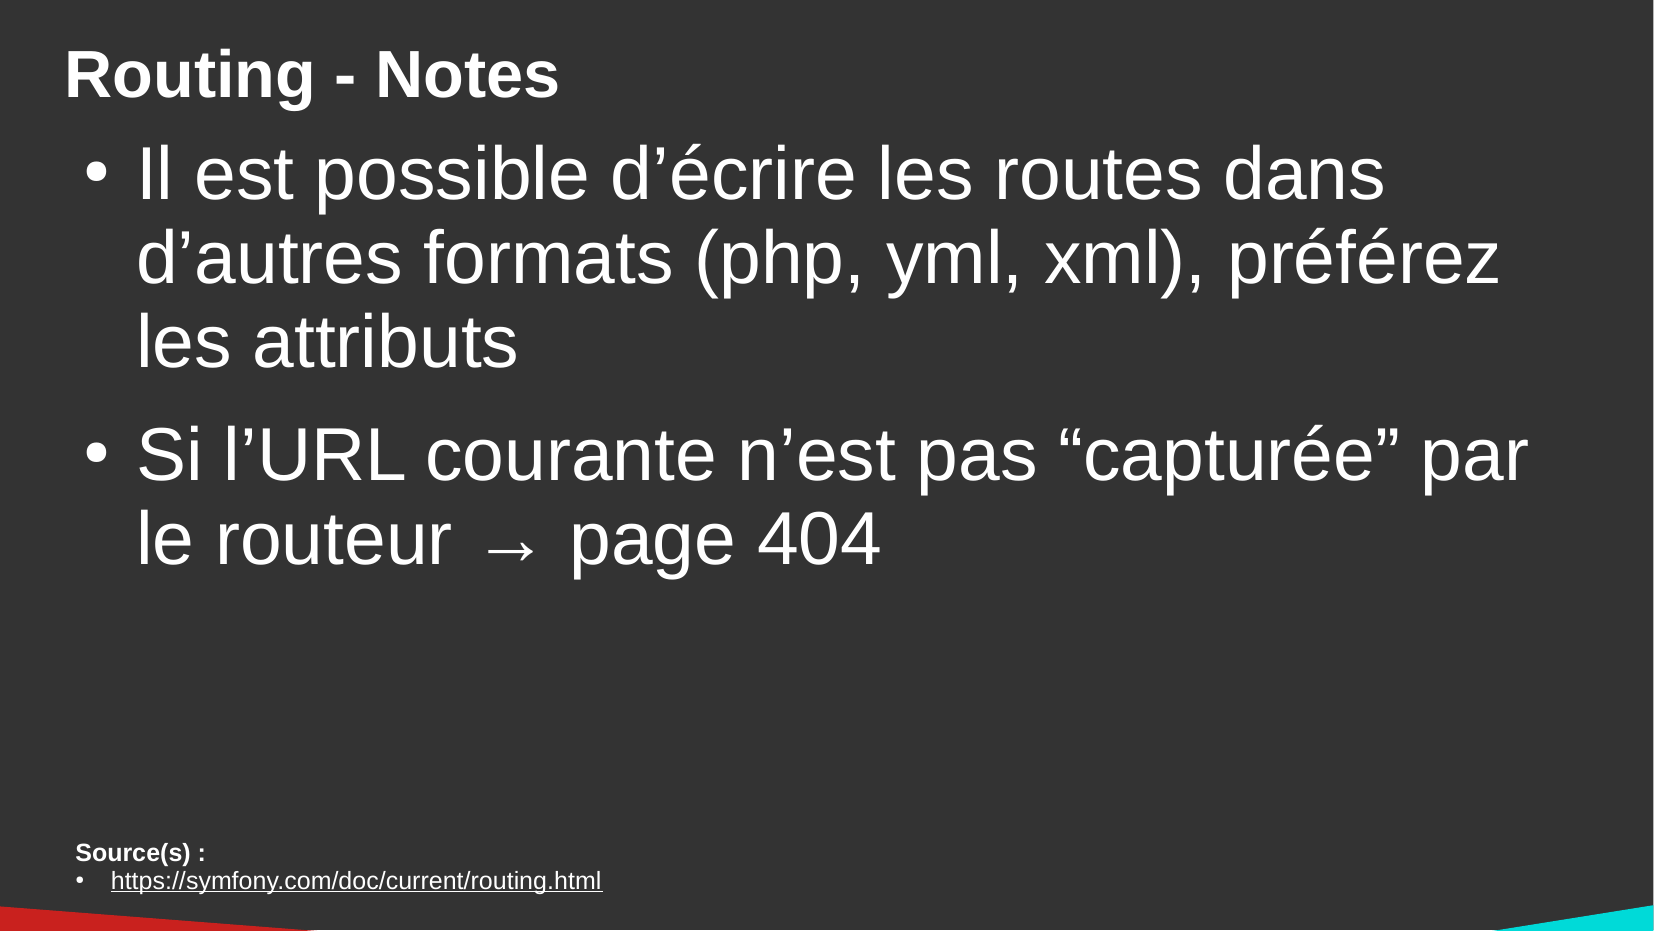

# Routing - Notes
Il est possible d’écrire les routes dans d’autres formats (php, yml, xml), préférez les attributs
Si l’URL courante n’est pas “capturée” par le routeur → page 404
Source(s) :
https://symfony.com/doc/current/routing.html